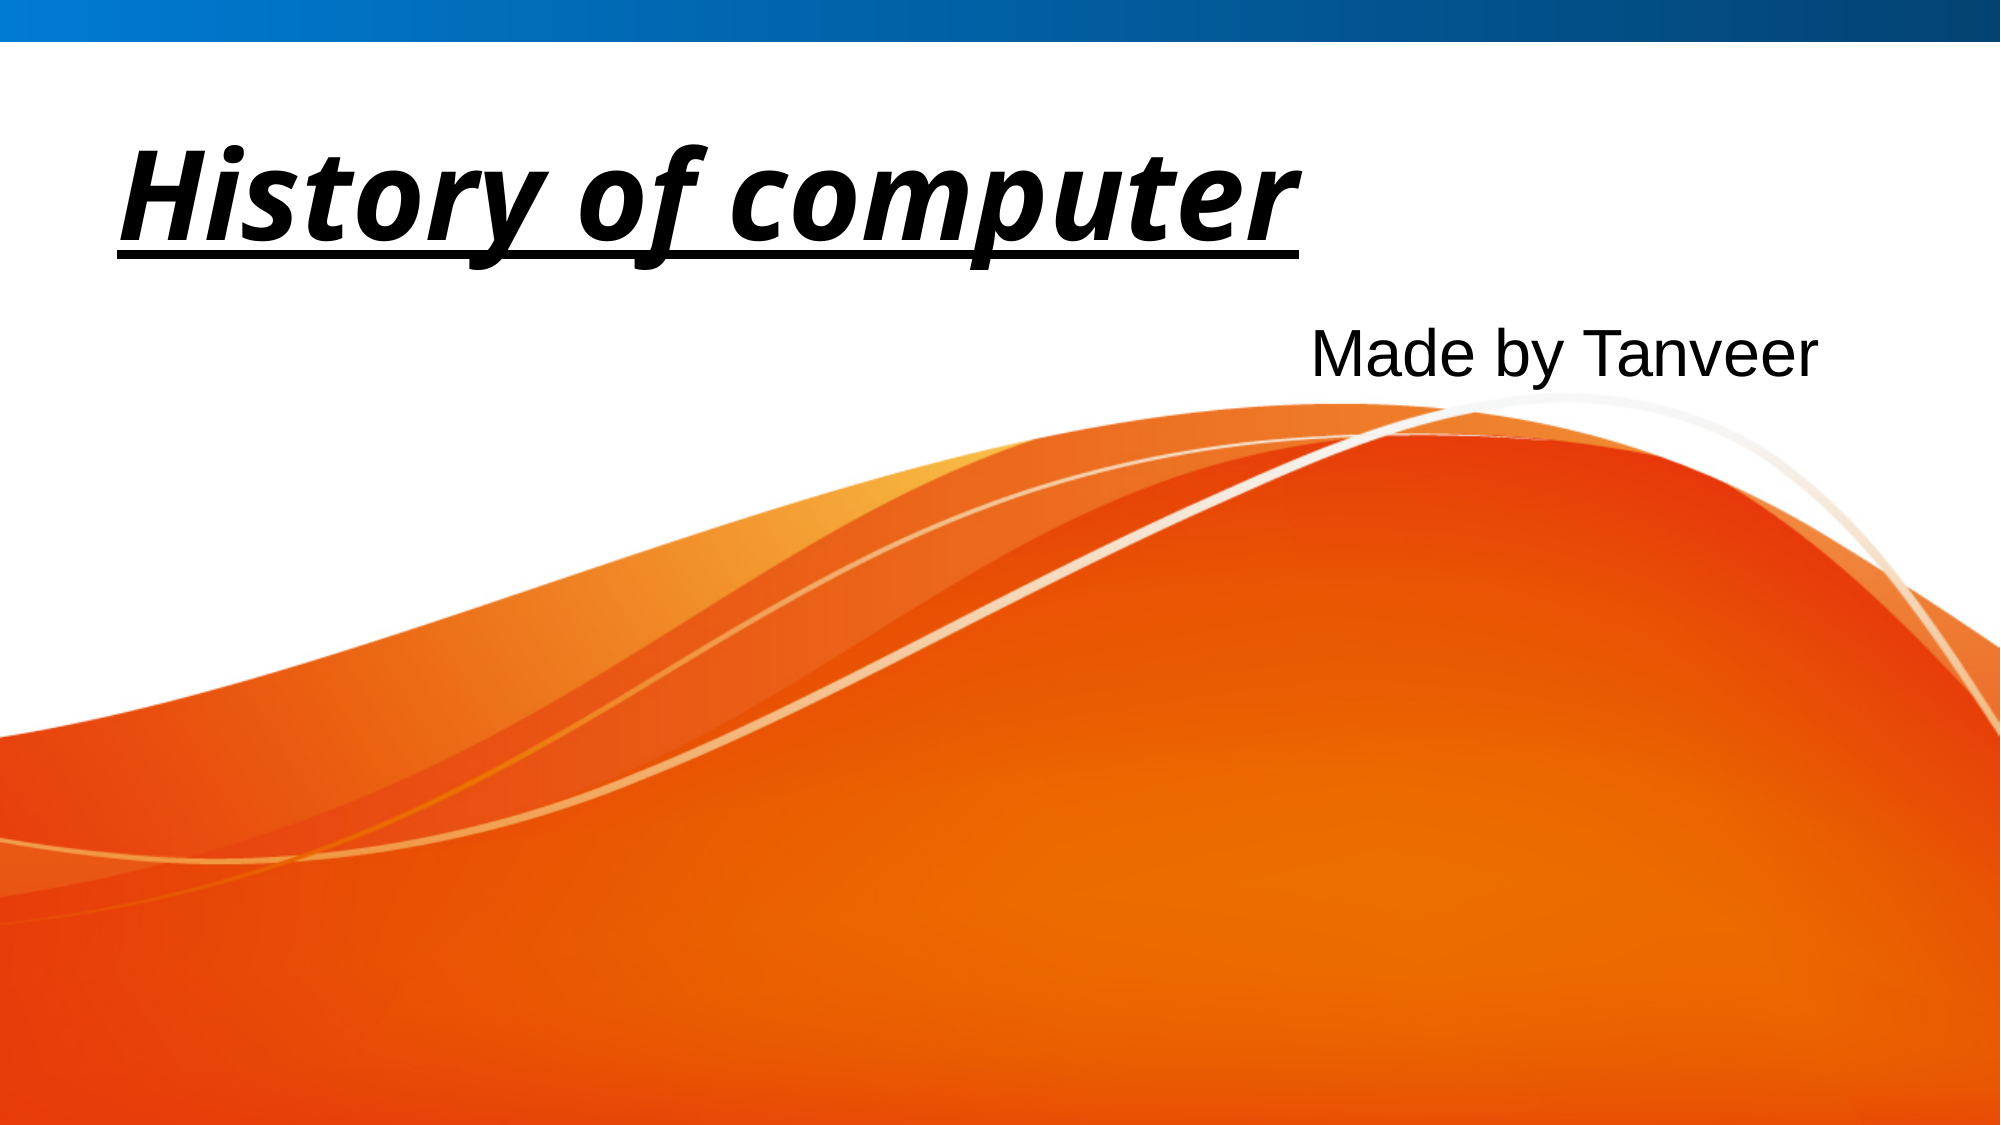

# History of computer
 Made by Tanveer